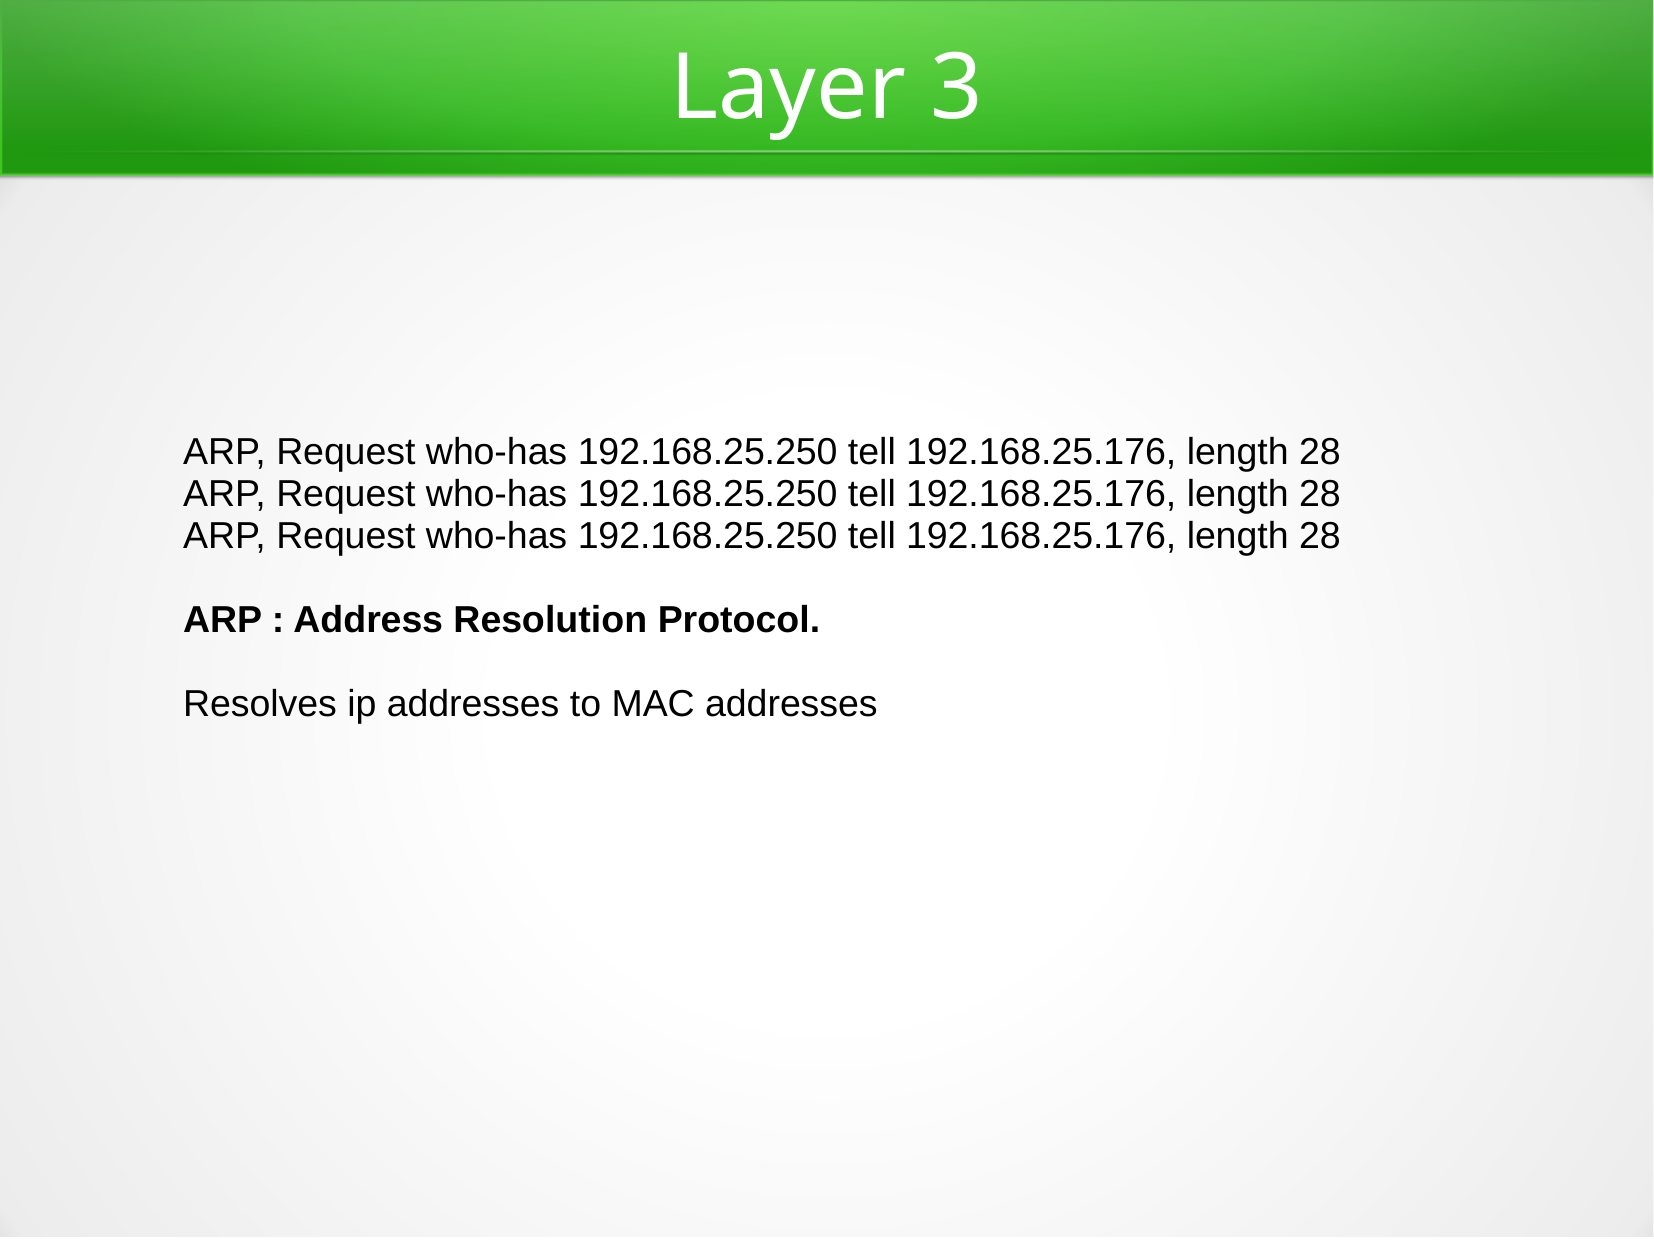

# Layer 3
ARP, Request who-has 192.168.25.250 tell 192.168.25.176, length 28
ARP, Request who-has 192.168.25.250 tell 192.168.25.176, length 28
ARP, Request who-has 192.168.25.250 tell 192.168.25.176, length 28
ARP : Address Resolution Protocol.
Resolves ip addresses to MAC addresses